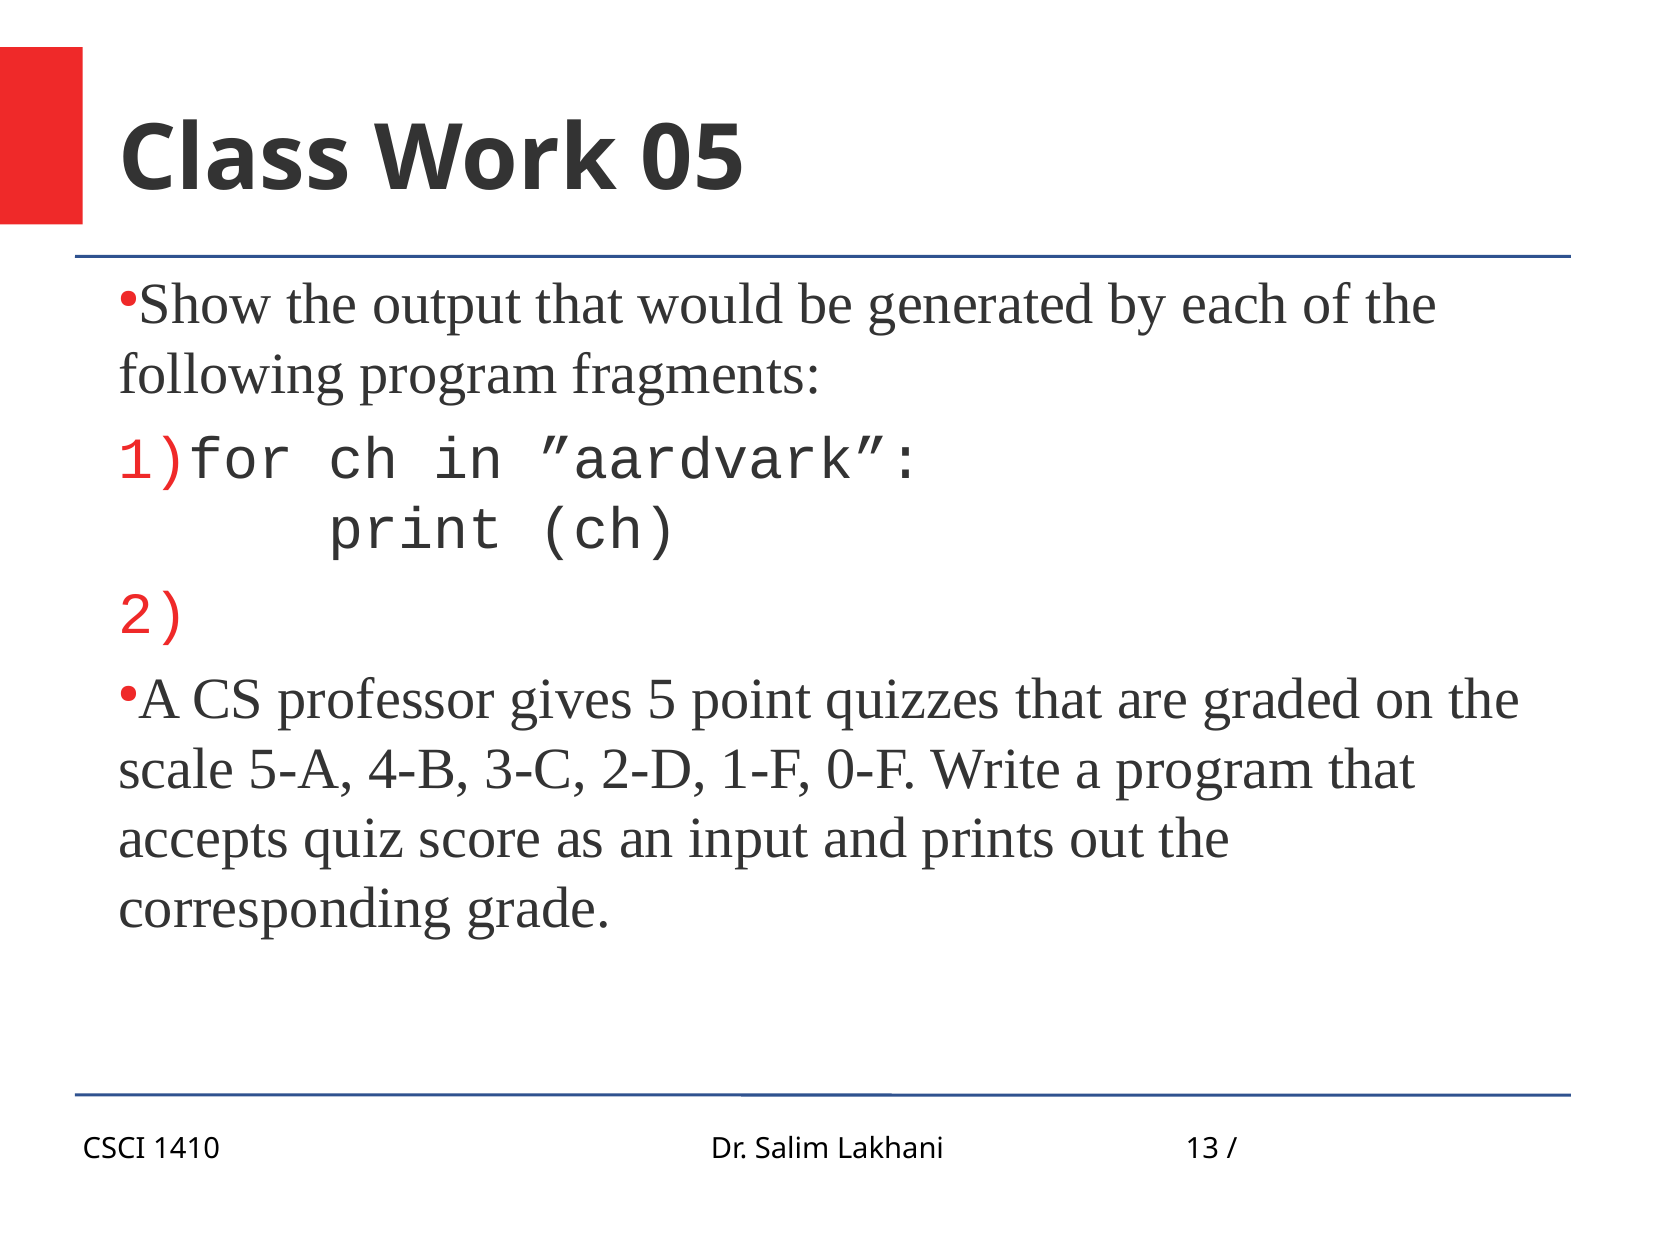

# Class Work 05
Show the output that would be generated by each of the following program fragments:
for ch in ”aardvark”:
 print (ch)
A CS professor gives 5 point quizzes that are graded on the scale 5-A, 4-B, 3-C, 2-D, 1-F, 0-F. Write a program that accepts quiz score as an input and prints out the corresponding grade.
CSCI 1410
Dr. Salim Lakhani